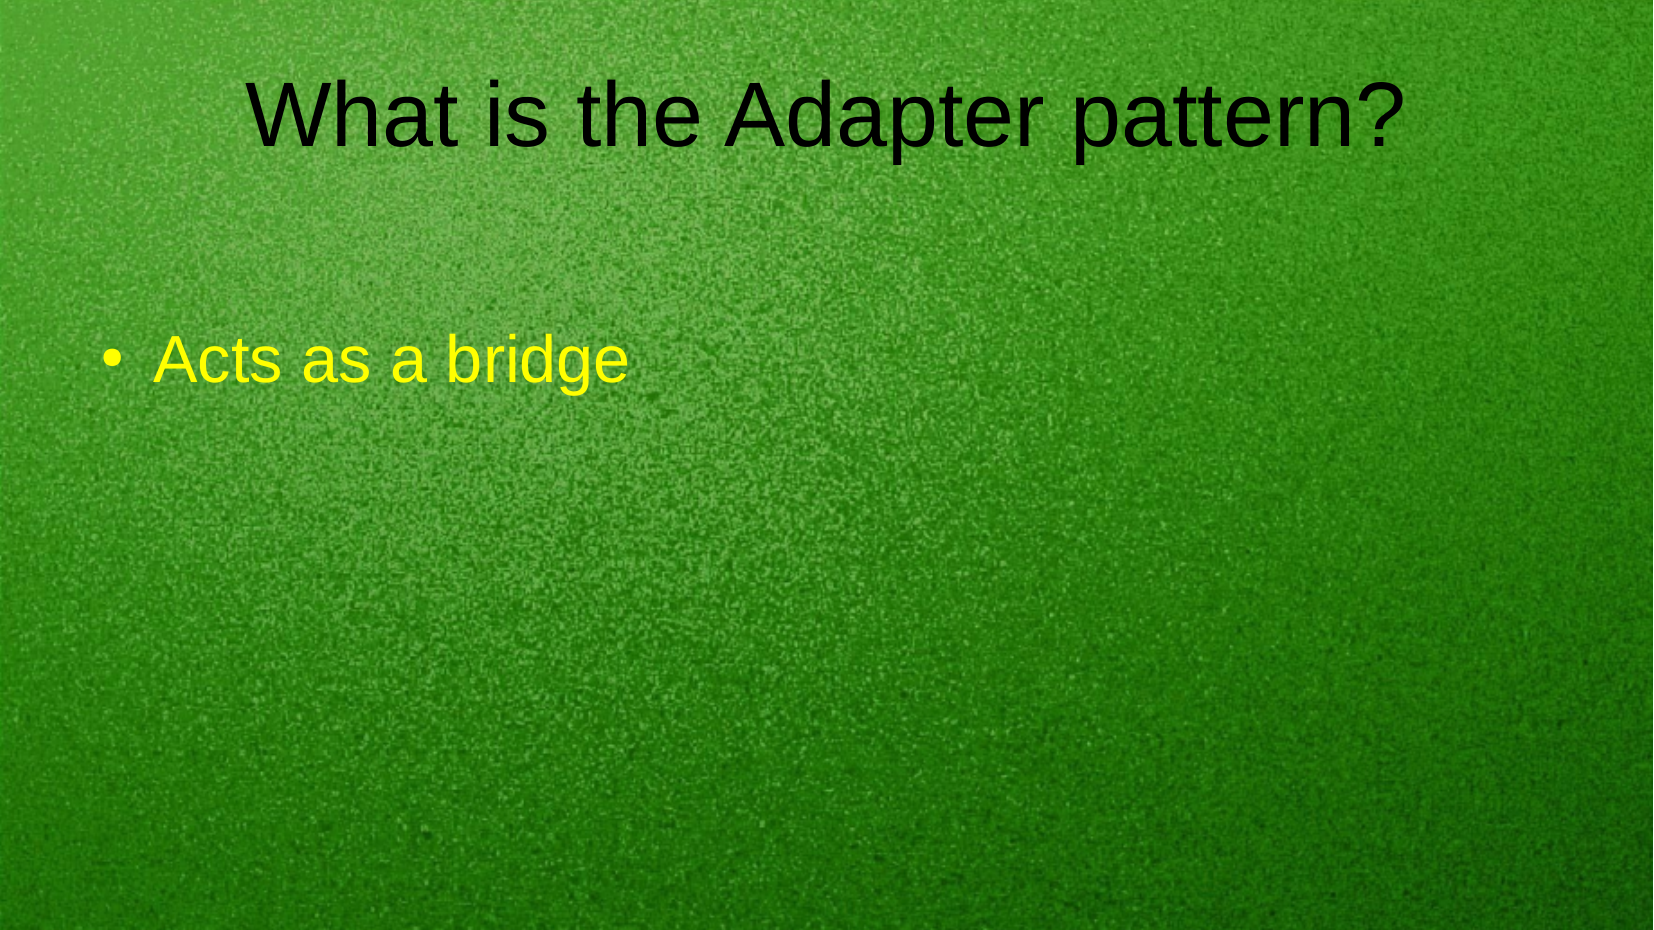

# What is the Adapter pattern?
Acts as a bridge